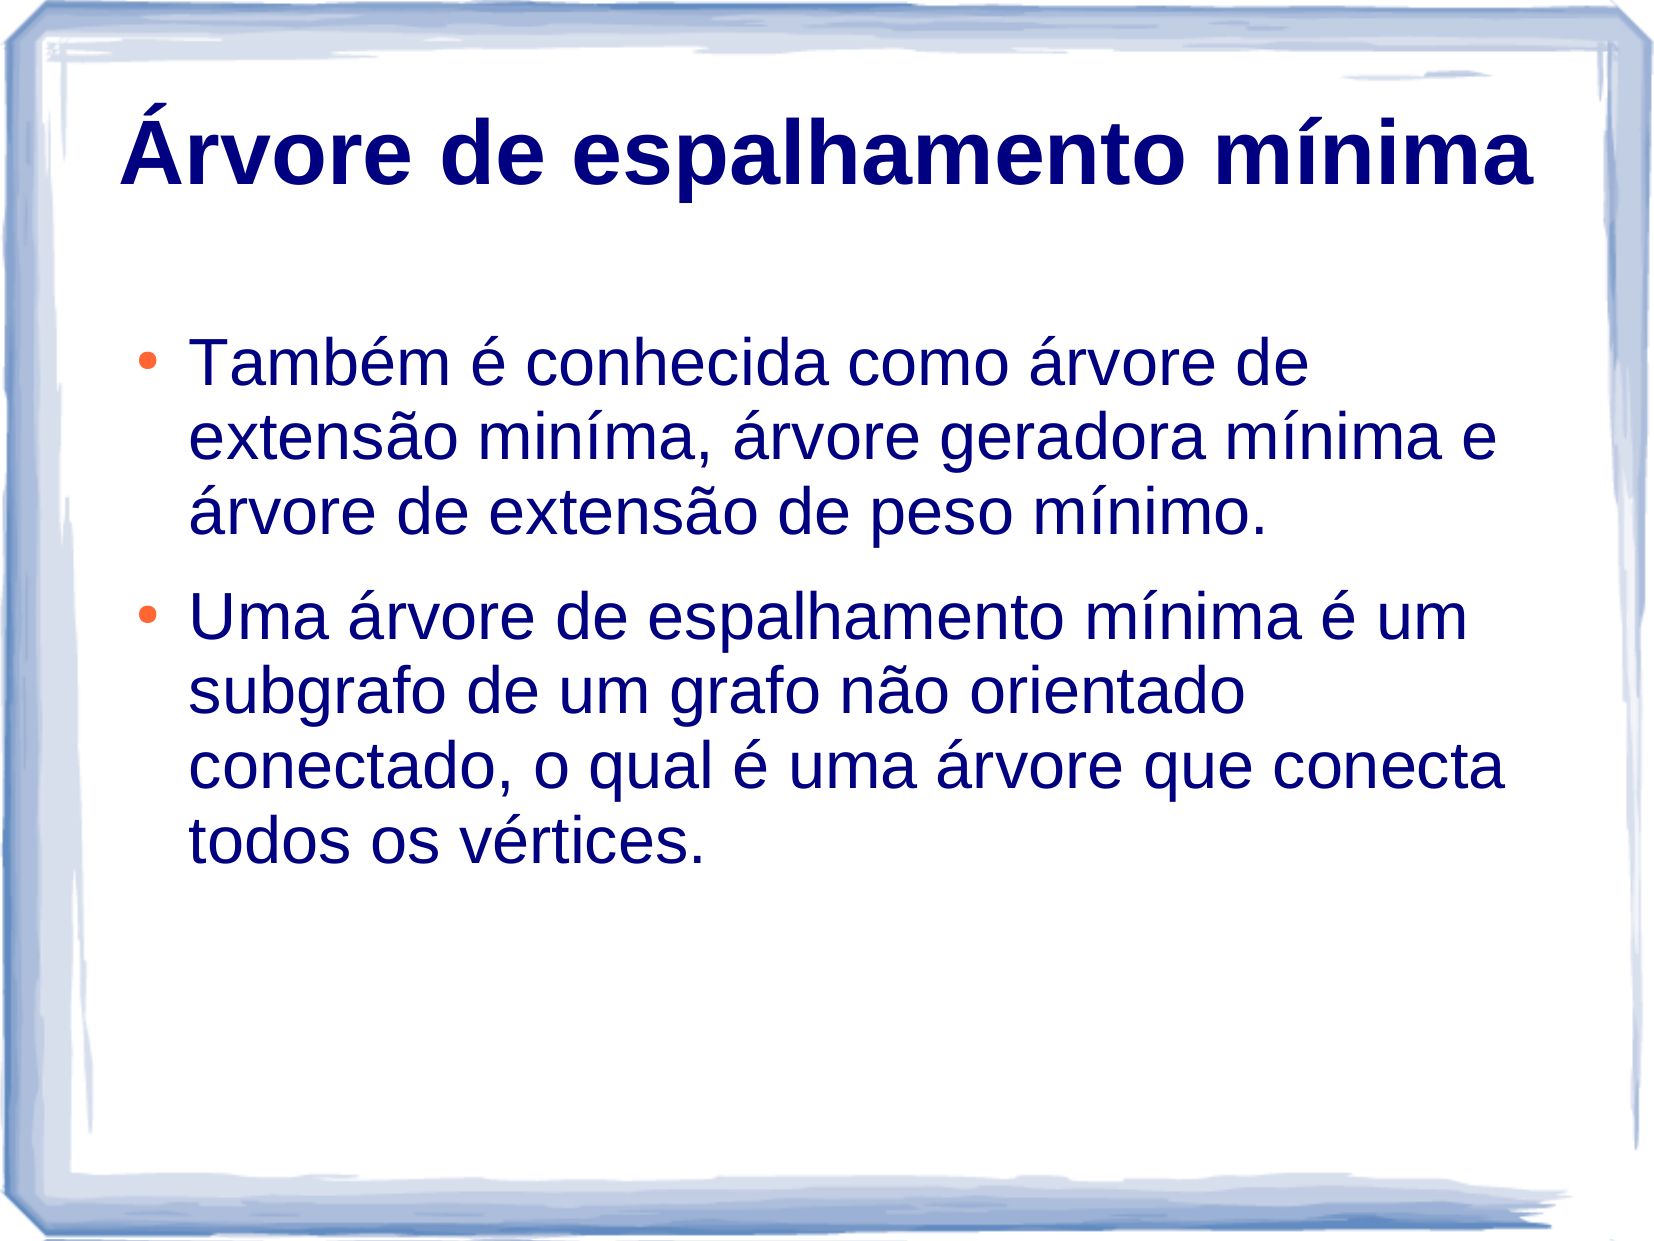

# Árvore de espalhamento mínima
Também é conhecida como árvore de extensão miníma, árvore geradora mínima e árvore de extensão de peso mínimo.
Uma árvore de espalhamento mínima é um subgrafo de um grafo não orientado conectado, o qual é uma árvore que conecta todos os vértices.